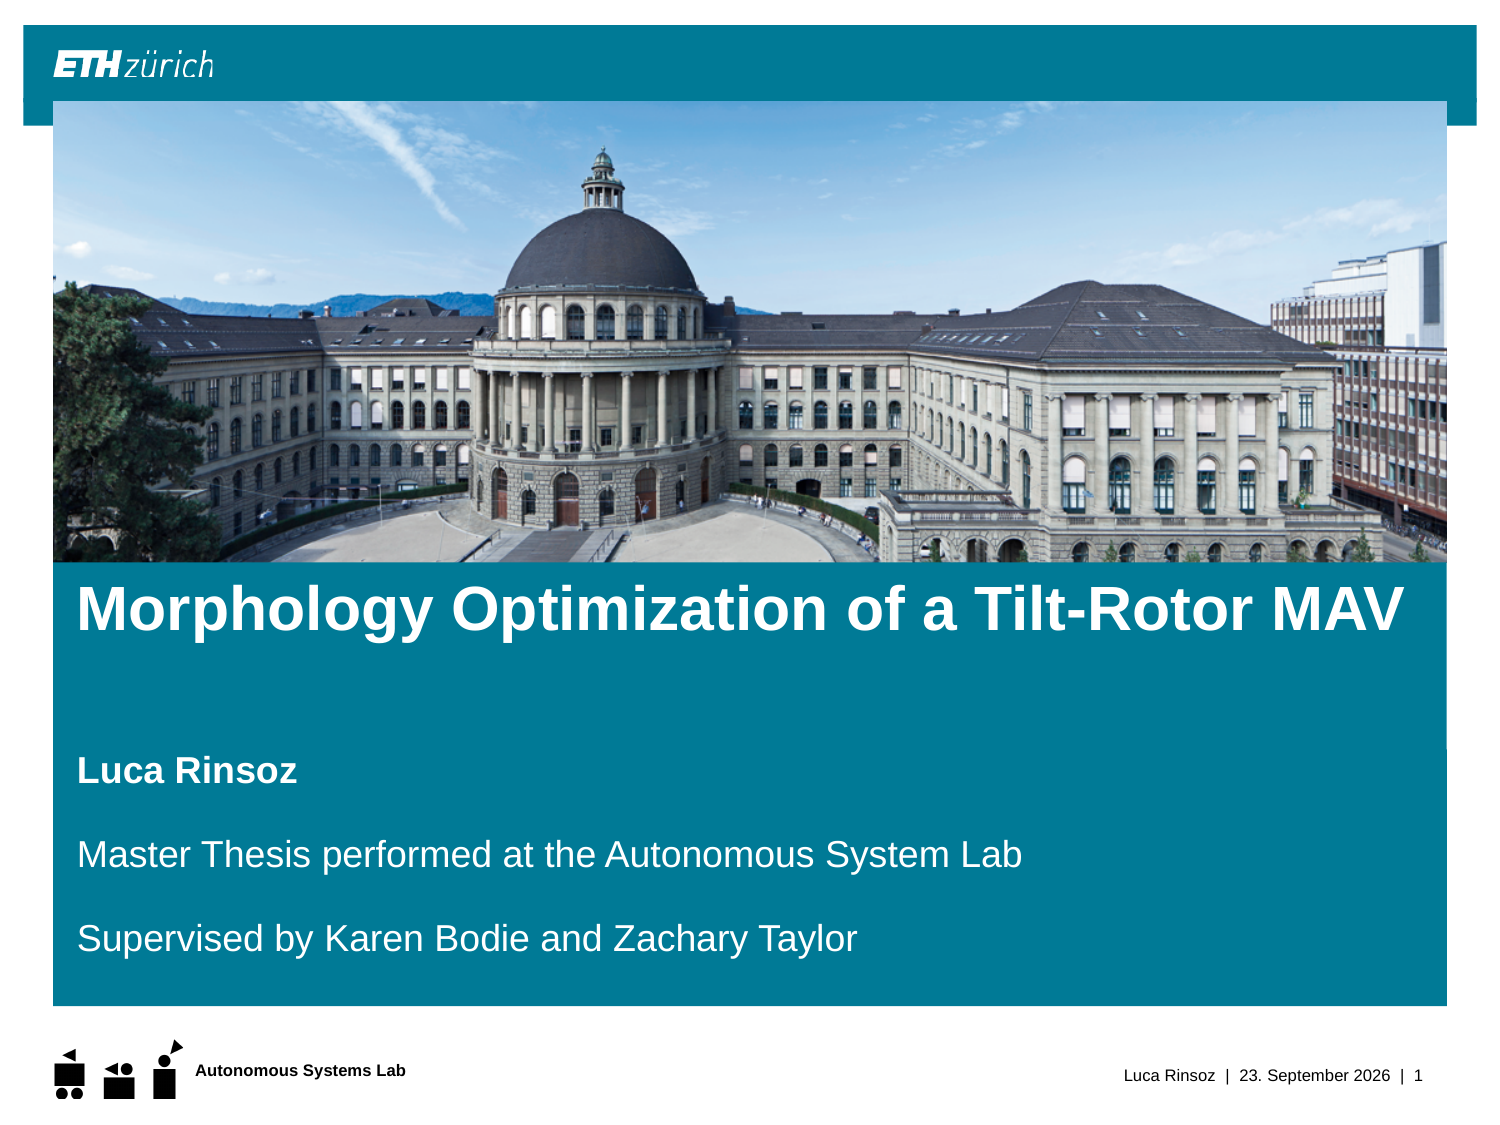

# Morphology Optimization of a Tilt-Rotor MAV
Luca Rinsoz
Master Thesis performed at the Autonomous System Lab
Supervised by Karen Bodie and Zachary Taylor
((Name))
1